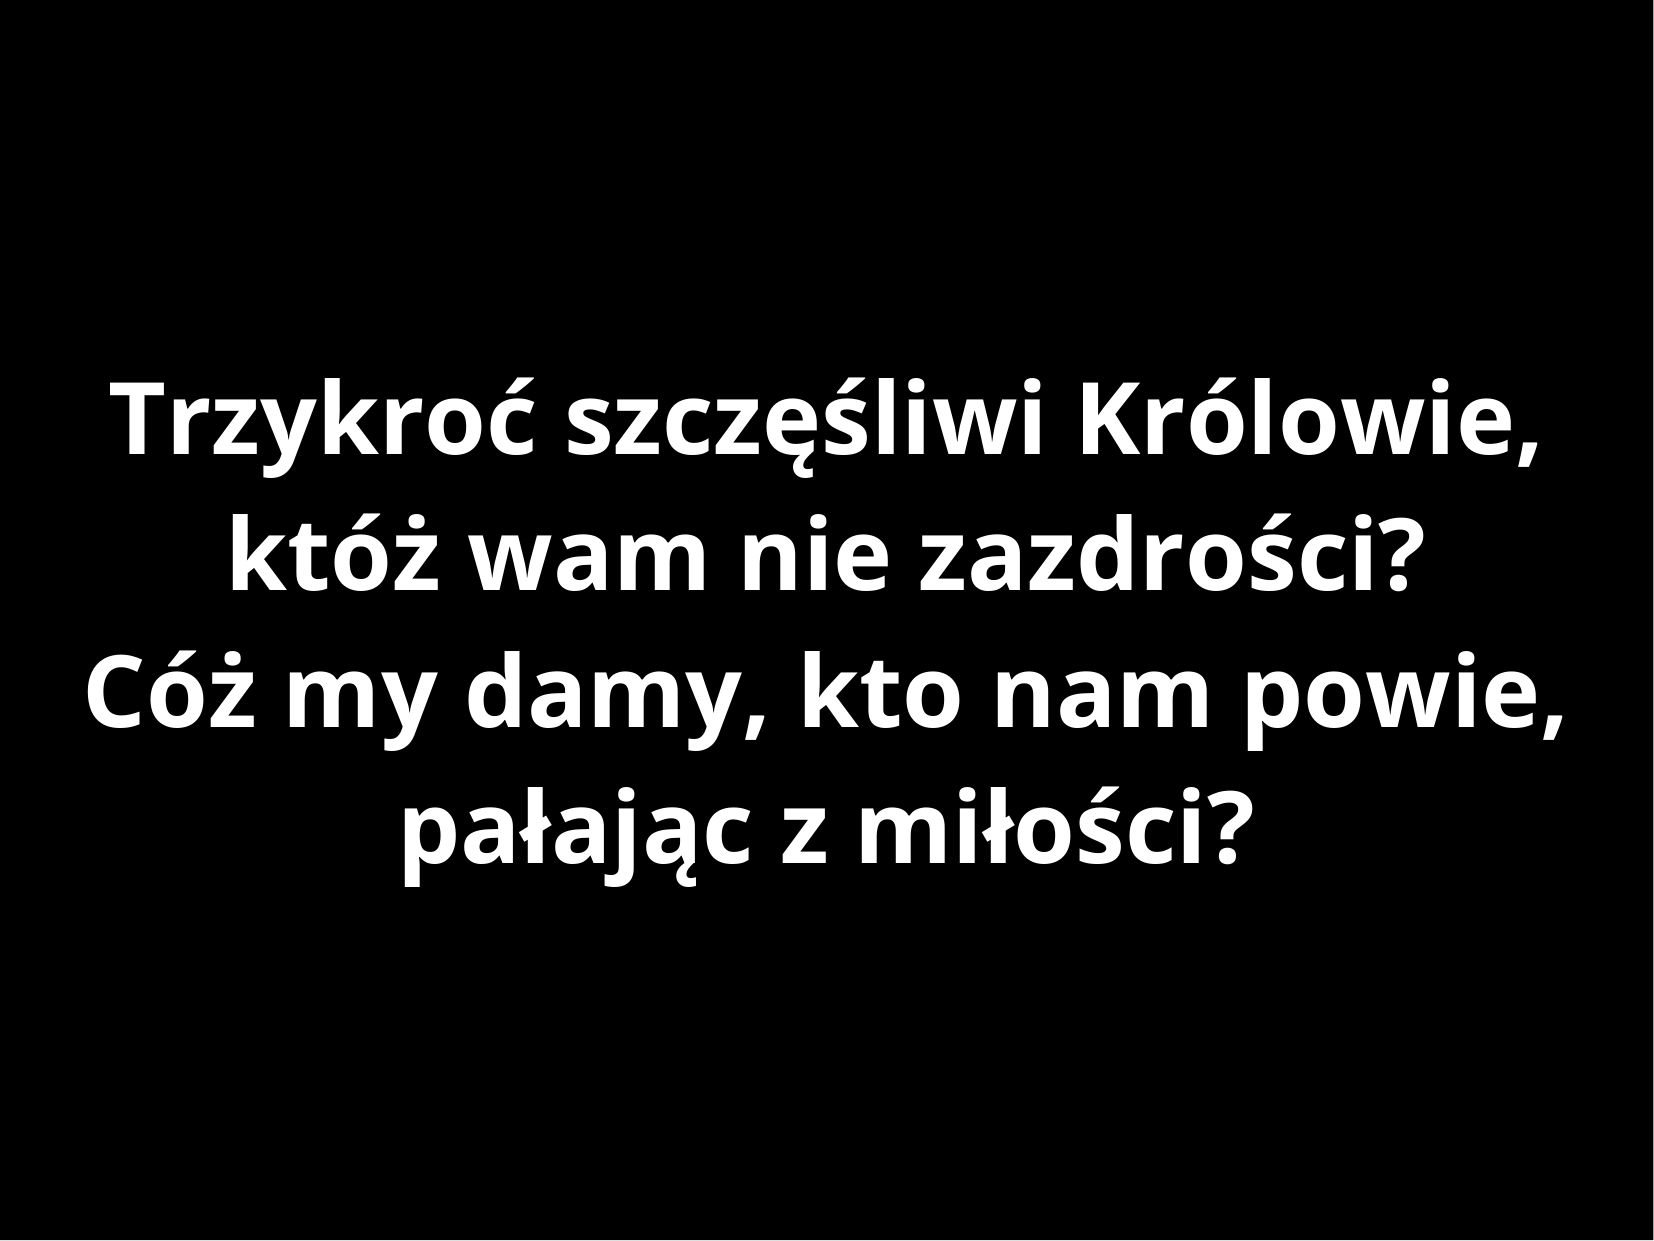

# Trzykroć szczęśliwi Królowie, któż wam nie zazdrości? Cóż my damy, kto nam powie, pałając z miłości?